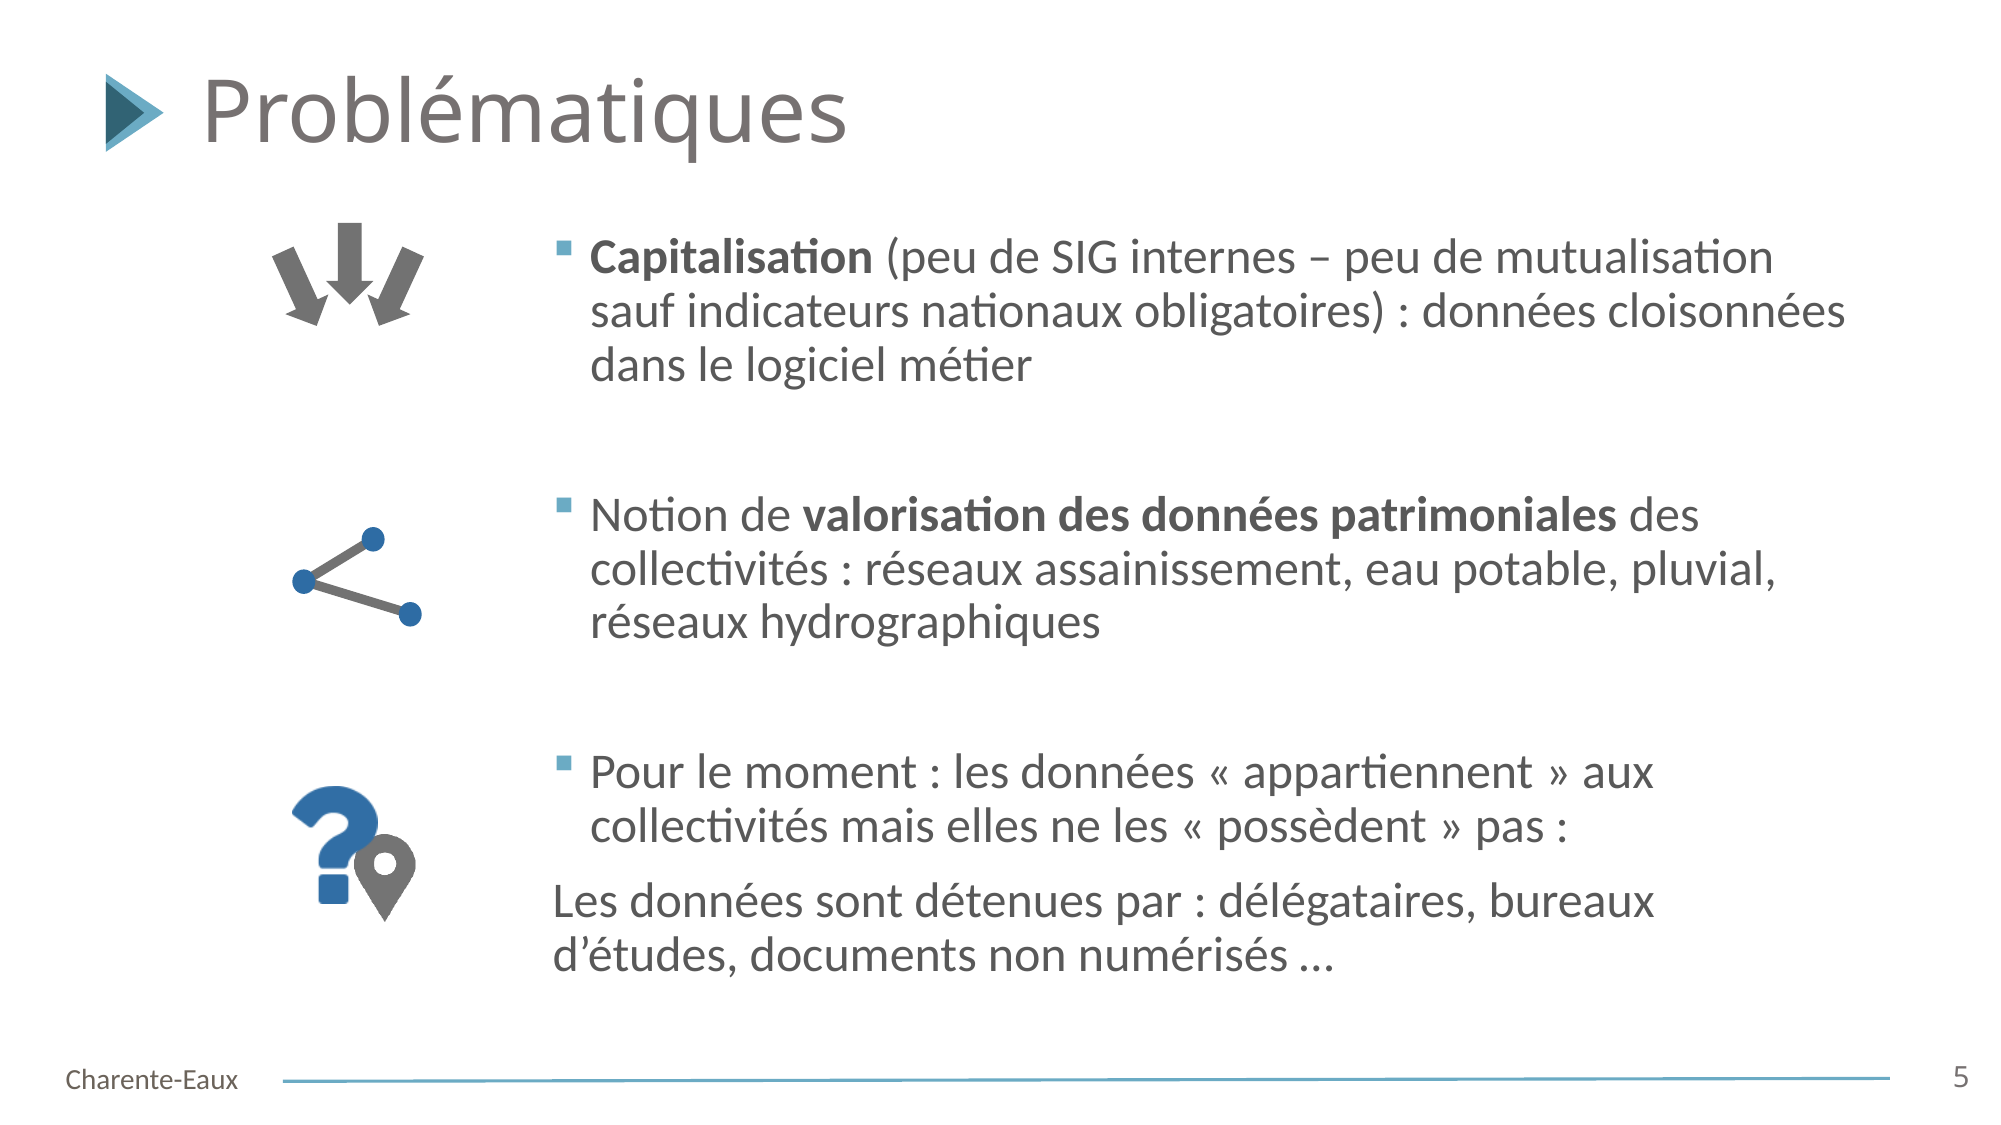

# Problématiques
Capitalisation (peu de SIG internes – peu de mutualisation sauf indicateurs nationaux obligatoires) : données cloisonnées dans le logiciel métier
Notion de valorisation des données patrimoniales des collectivités : réseaux assainissement, eau potable, pluvial, réseaux hydrographiques
Pour le moment : les données « appartiennent » aux collectivités mais elles ne les « possèdent » pas :
Les données sont détenues par : délégataires, bureaux d’études, documents non numérisés …